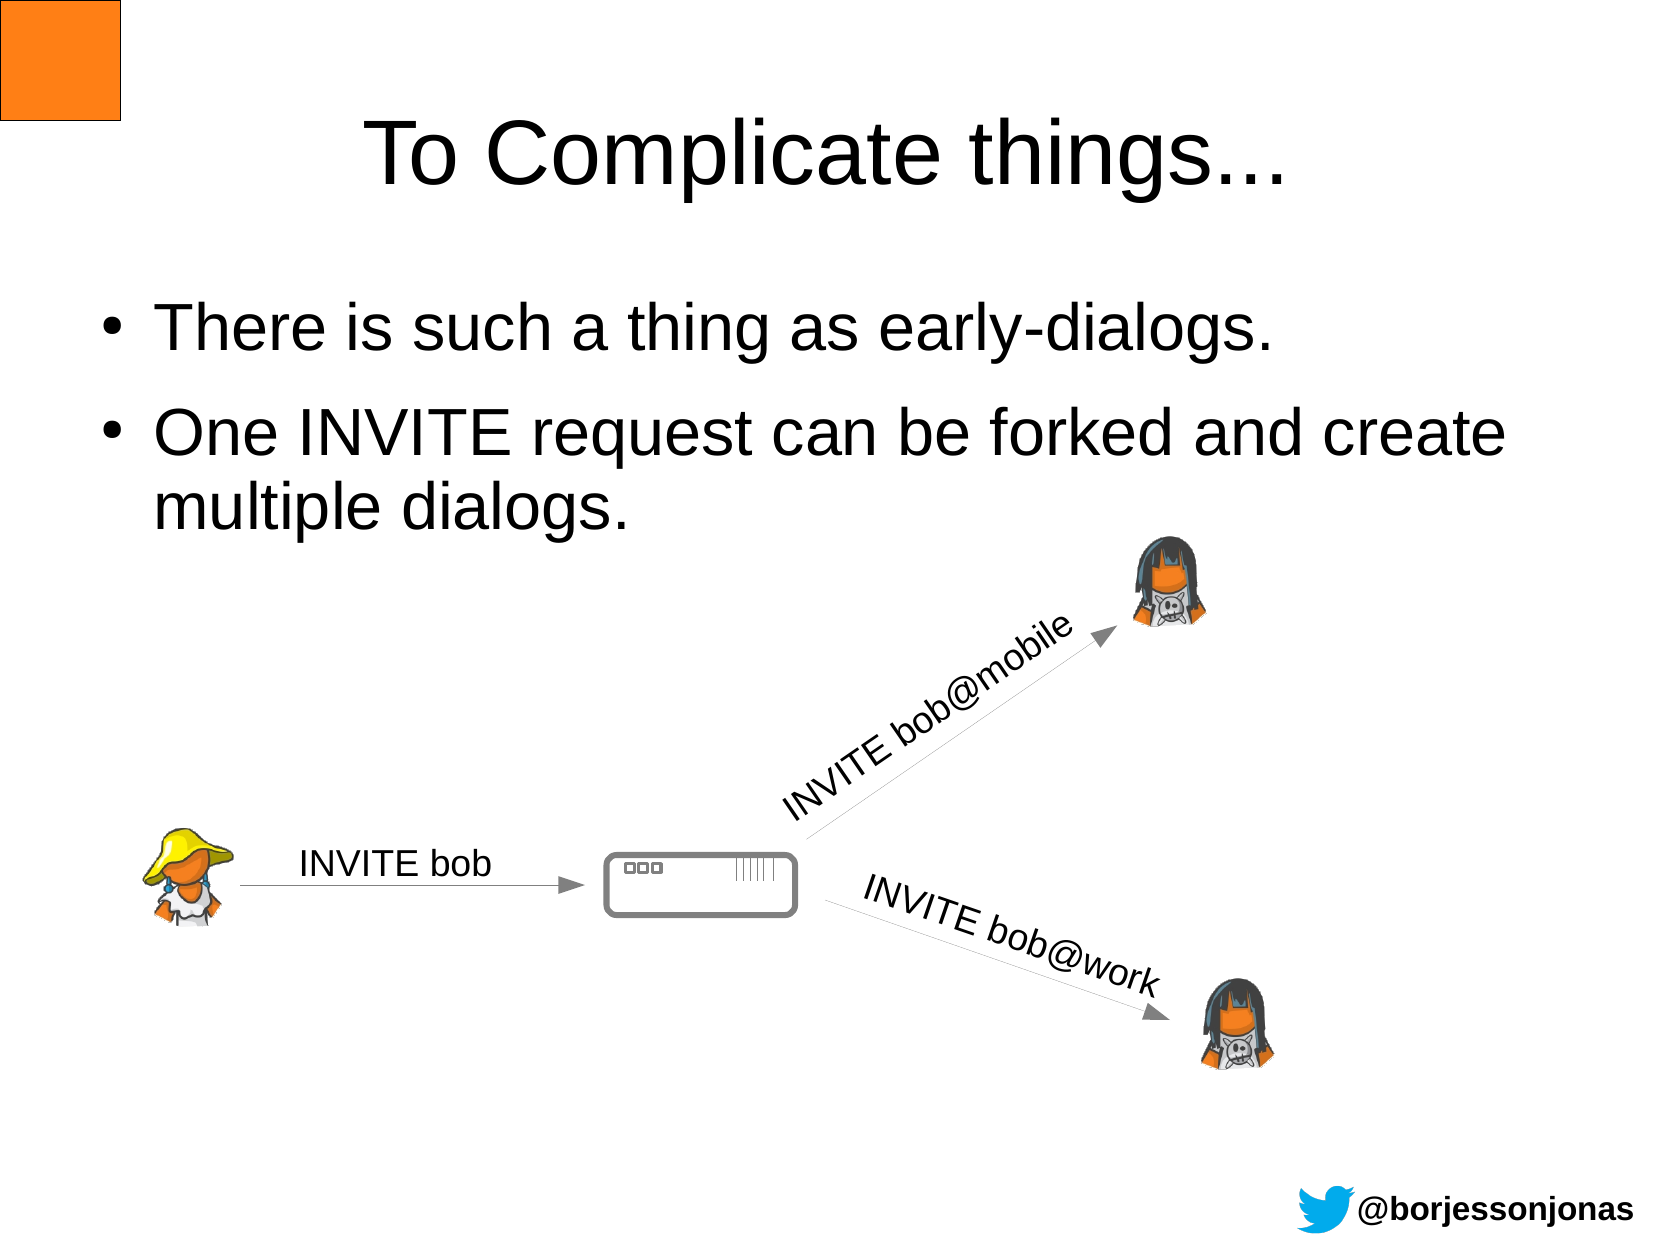

# To Complicate things...
There is such a thing as early-dialogs.
One INVITE request can be forked and create multiple dialogs.
INVITE bob@mobile
INVITE bob
INVITE bob@work